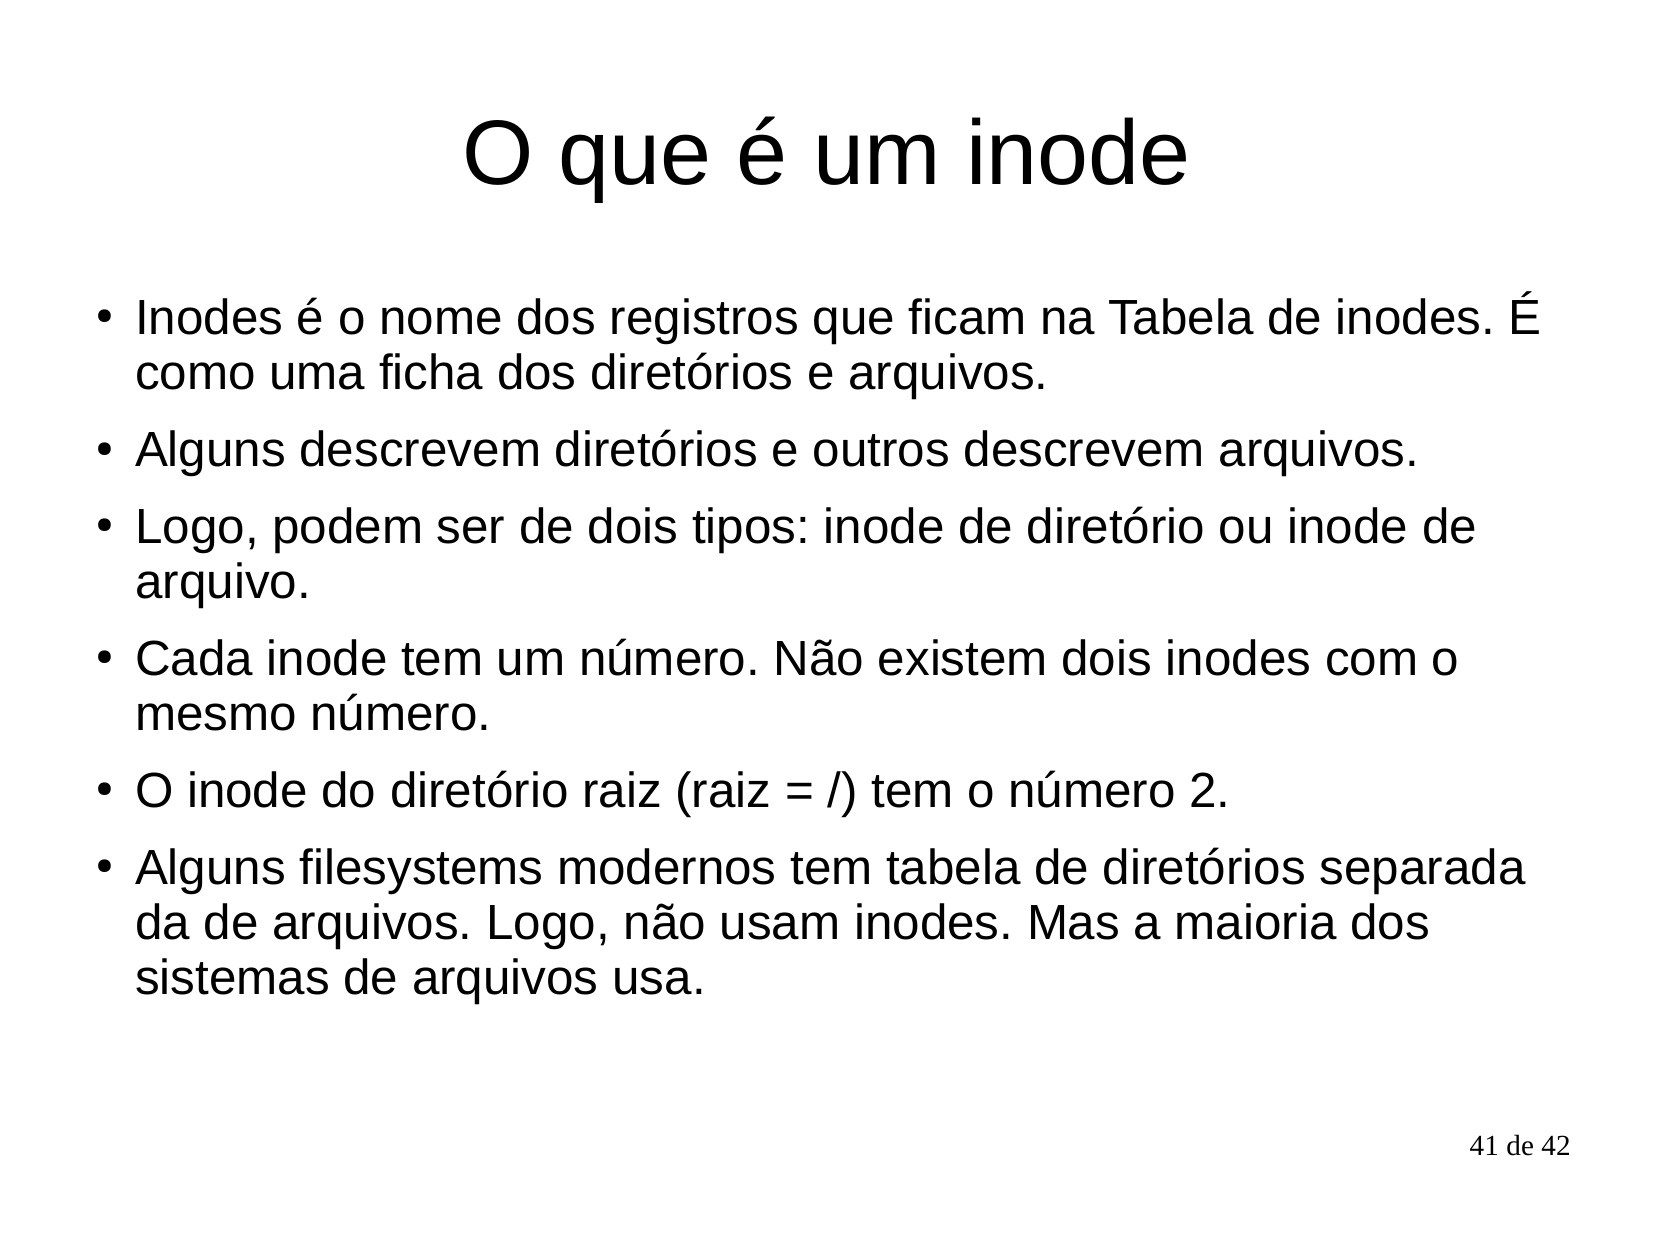

# O que é um inode
Inodes é o nome dos registros que ficam na Tabela de inodes. É como uma ficha dos diretórios e arquivos.
Alguns descrevem diretórios e outros descrevem arquivos.
Logo, podem ser de dois tipos: inode de diretório ou inode de arquivo.
Cada inode tem um número. Não existem dois inodes com o mesmo número.
O inode do diretório raiz (raiz = /) tem o número 2.
Alguns filesystems modernos tem tabela de diretórios separada da de arquivos. Logo, não usam inodes. Mas a maioria dos sistemas de arquivos usa.
41